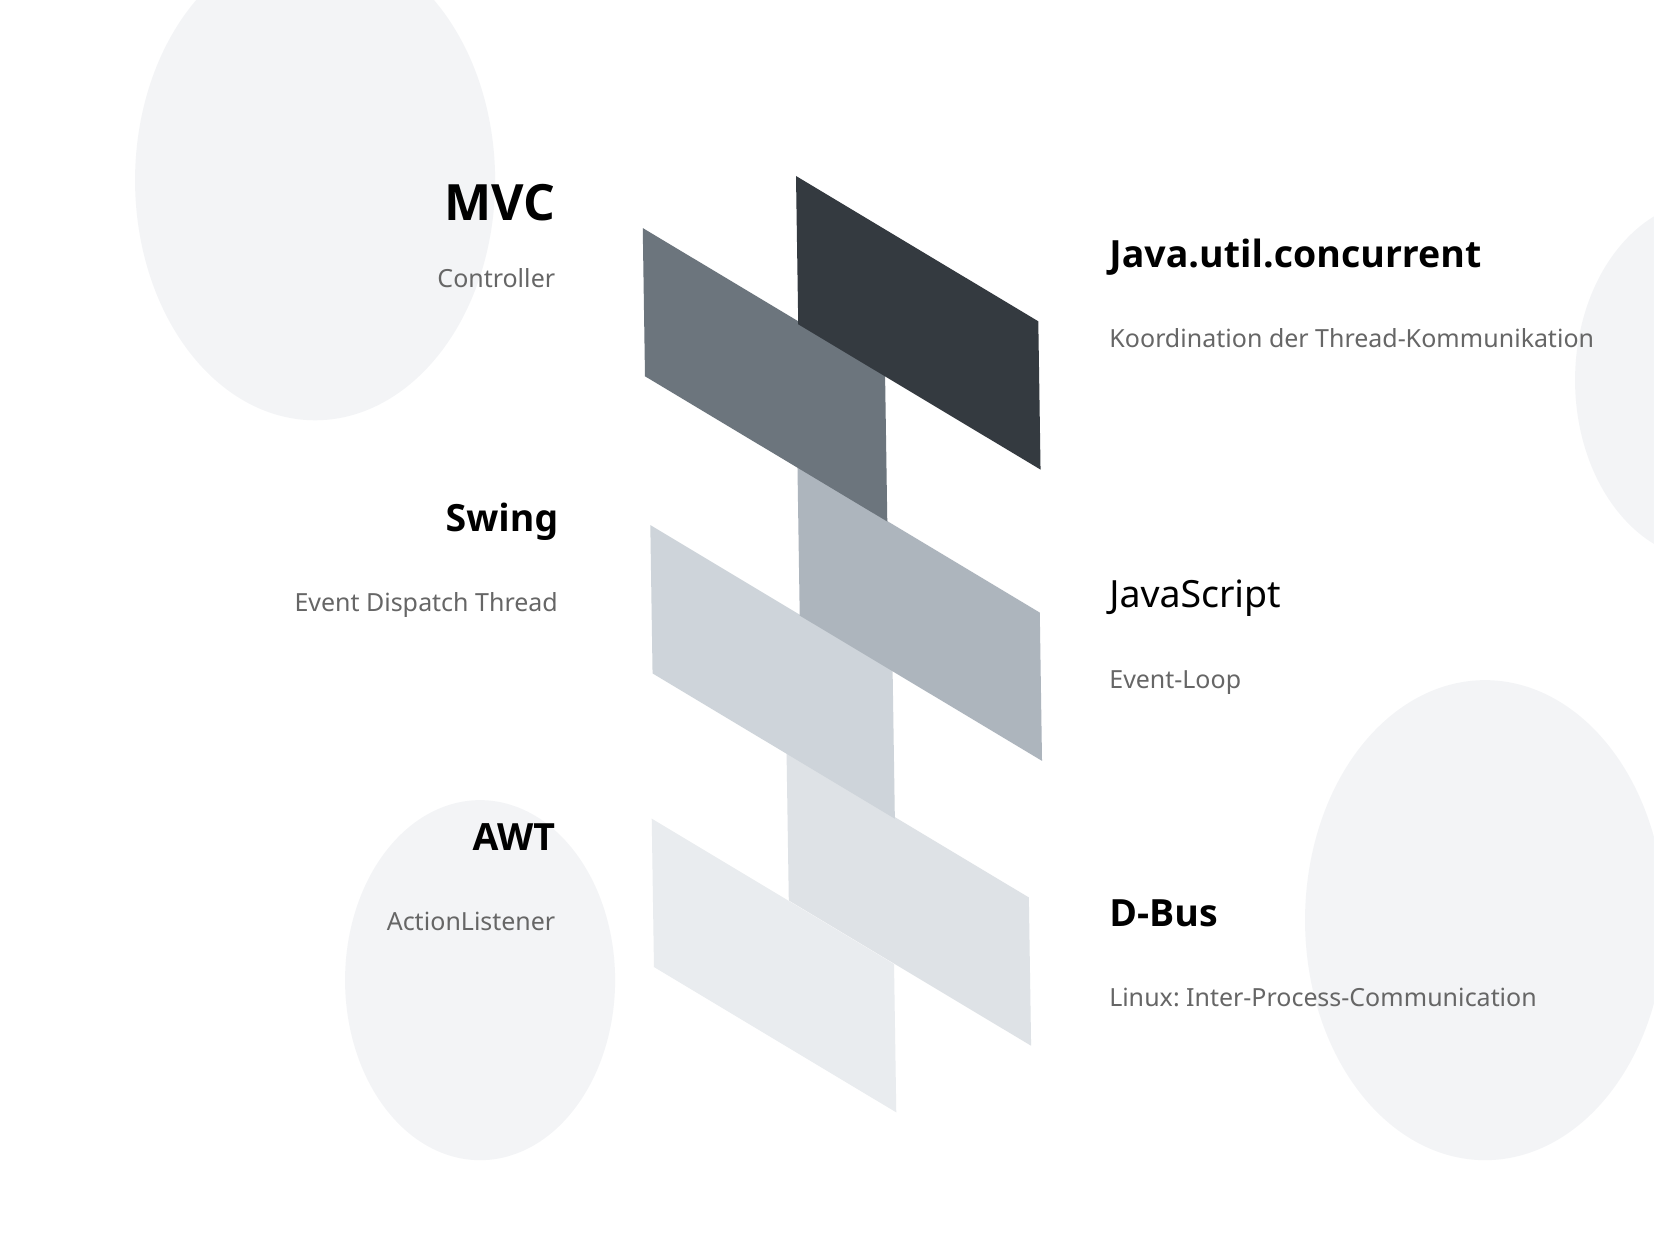

MVC
Java.util.concurrent
Controller
Koordination der Thread-Kommunikation
Swing
JavaScript
Event Dispatch Thread
Event-Loop
AWT
D-Bus
ActionListener
Linux: Inter-Process-Communication